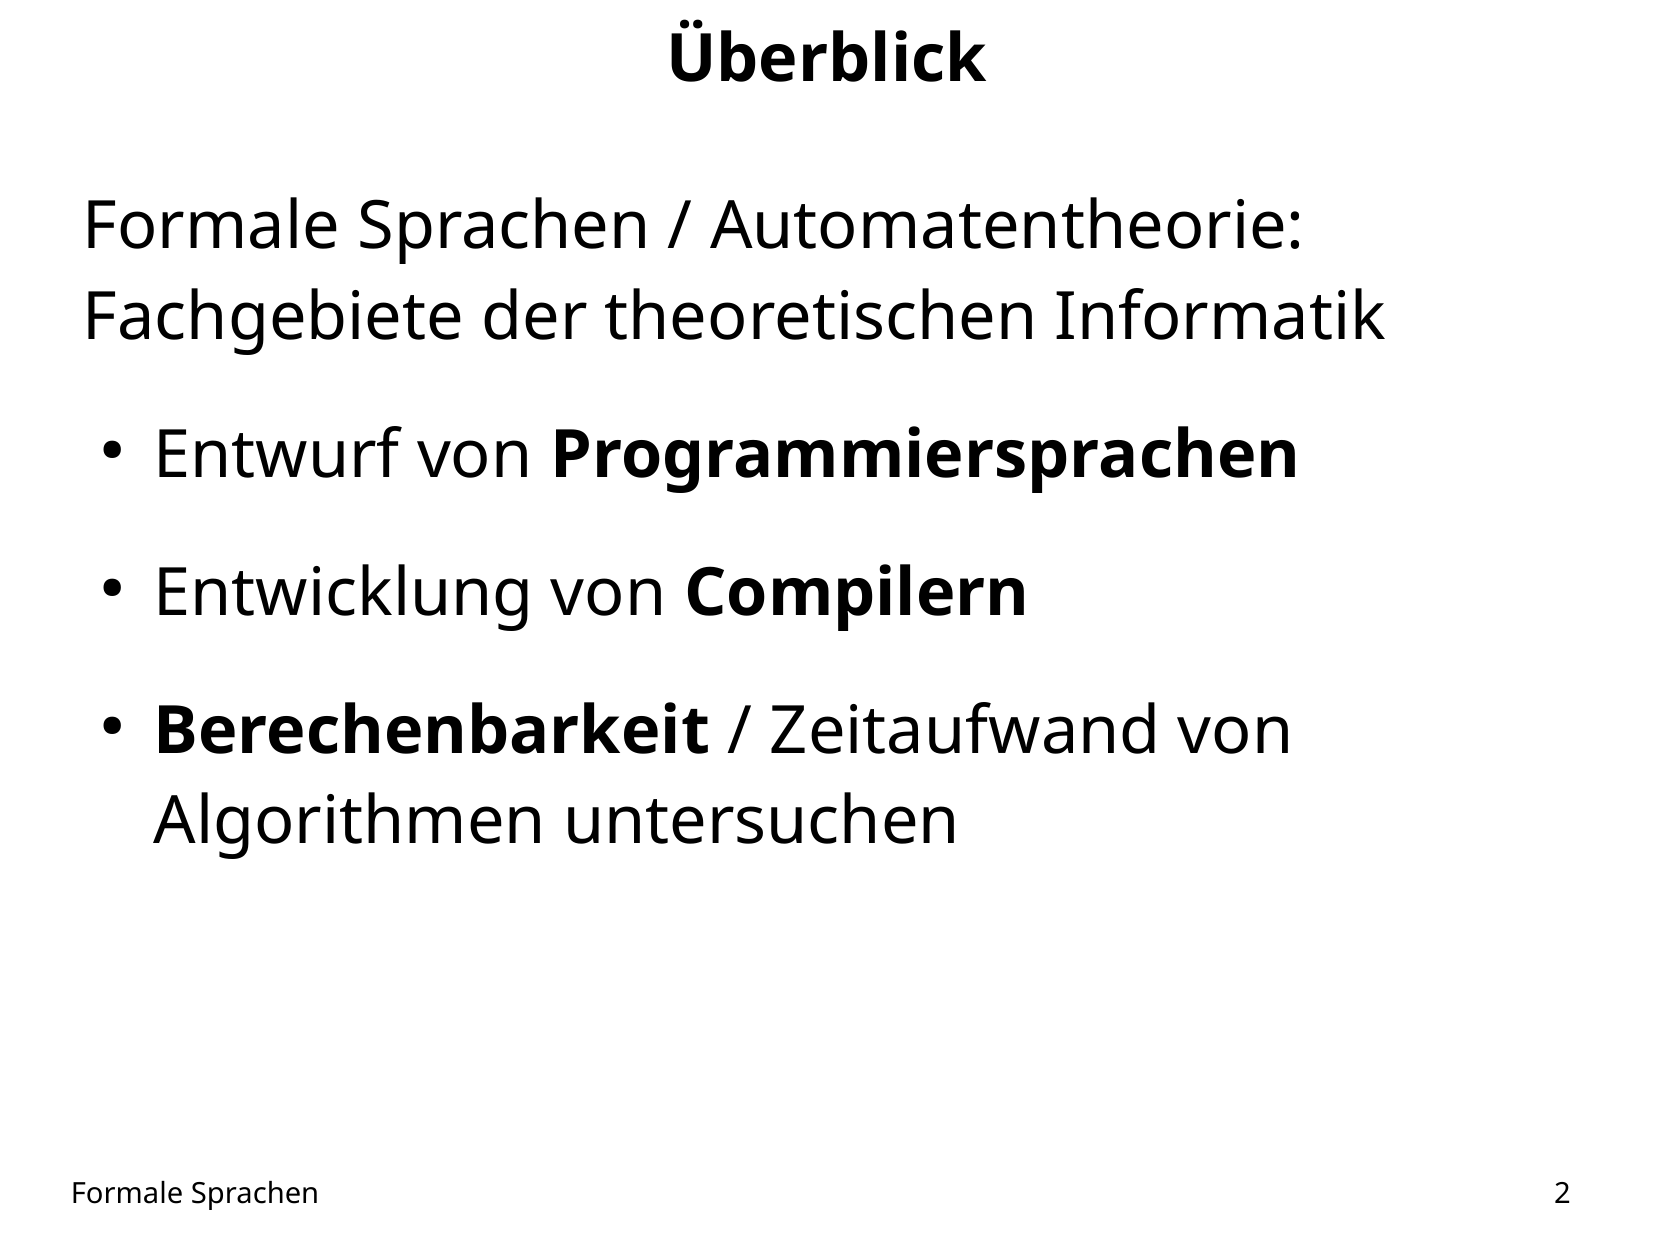

# Überblick
Formale Sprachen / Automatentheorie:
Fachgebiete der theoretischen Informatik
Entwurf von Programmiersprachen
Entwicklung von Compilern
Berechenbarkeit / Zeitaufwand von
Algorithmen untersuchen
Formale Sprachen
2